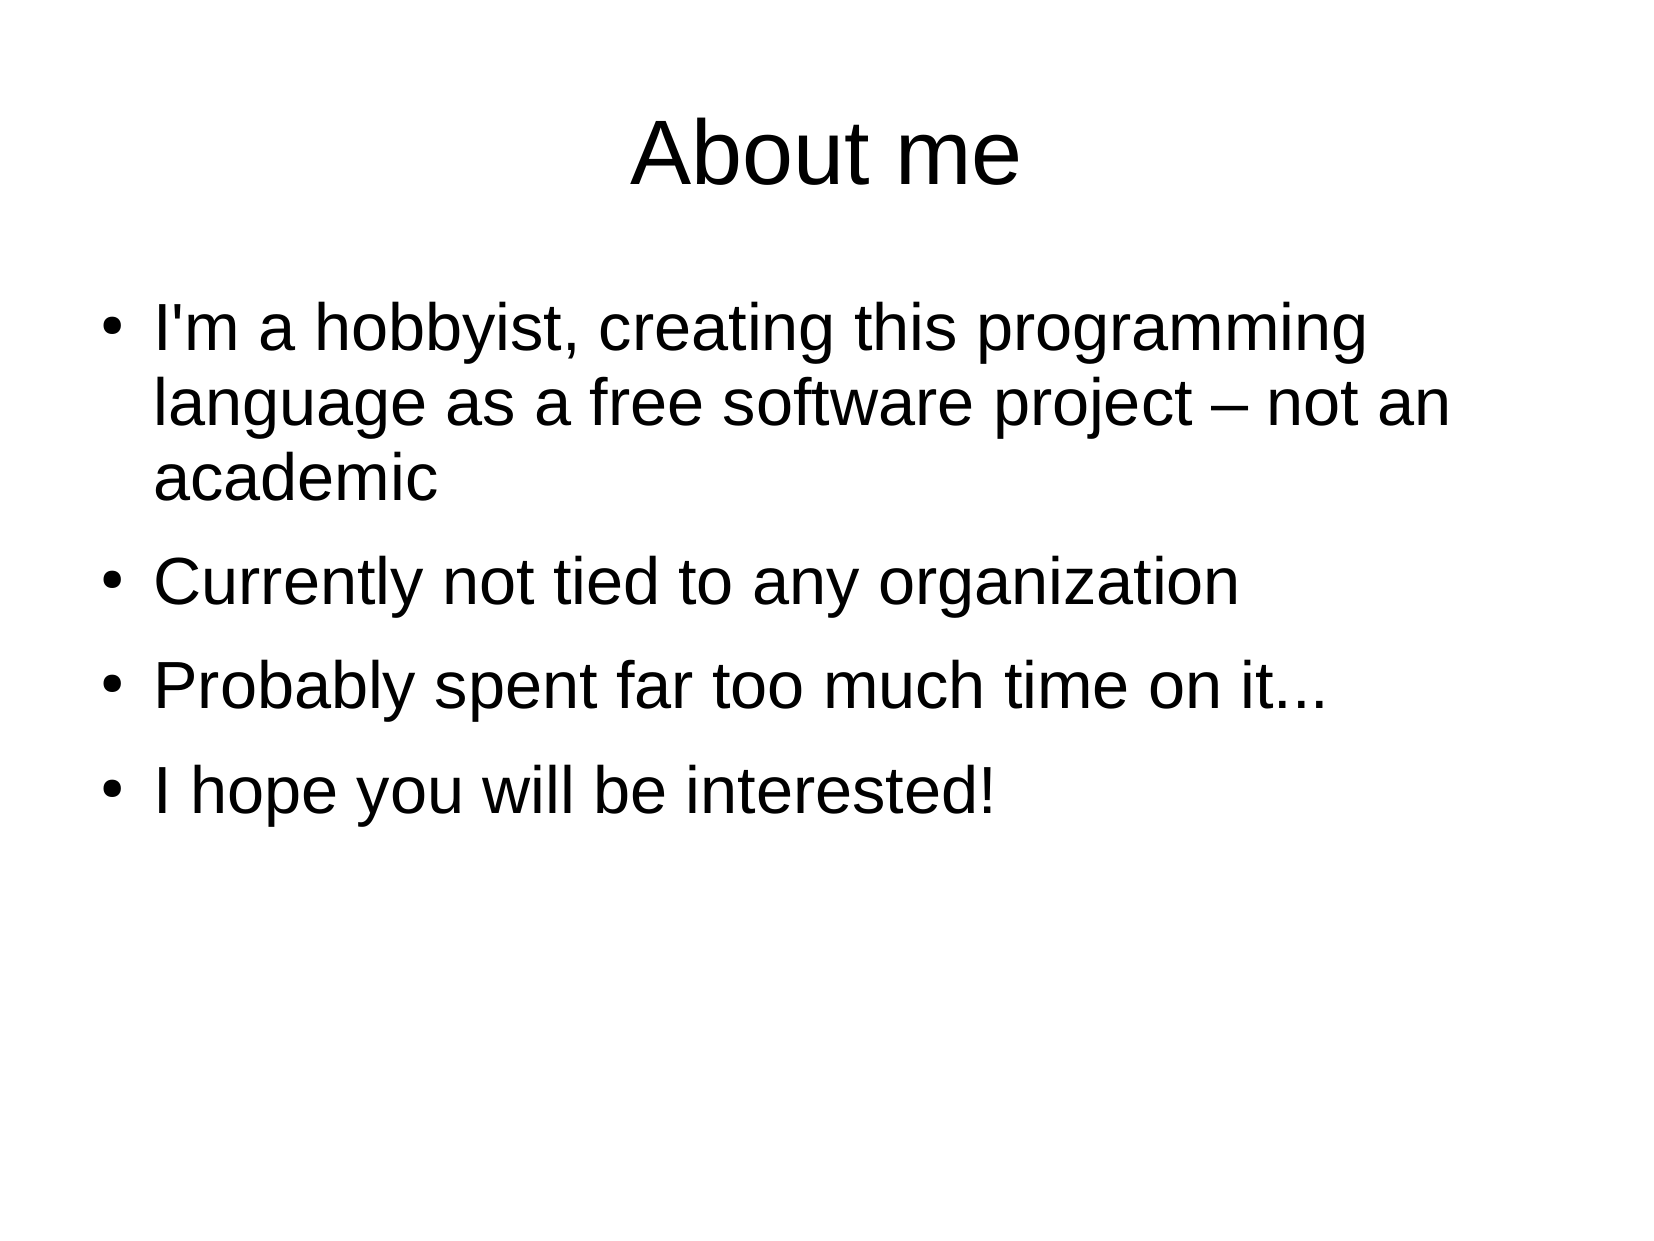

# About me
I'm a hobbyist, creating this programming language as a free software project – not an academic
Currently not tied to any organization
Probably spent far too much time on it...
I hope you will be interested!